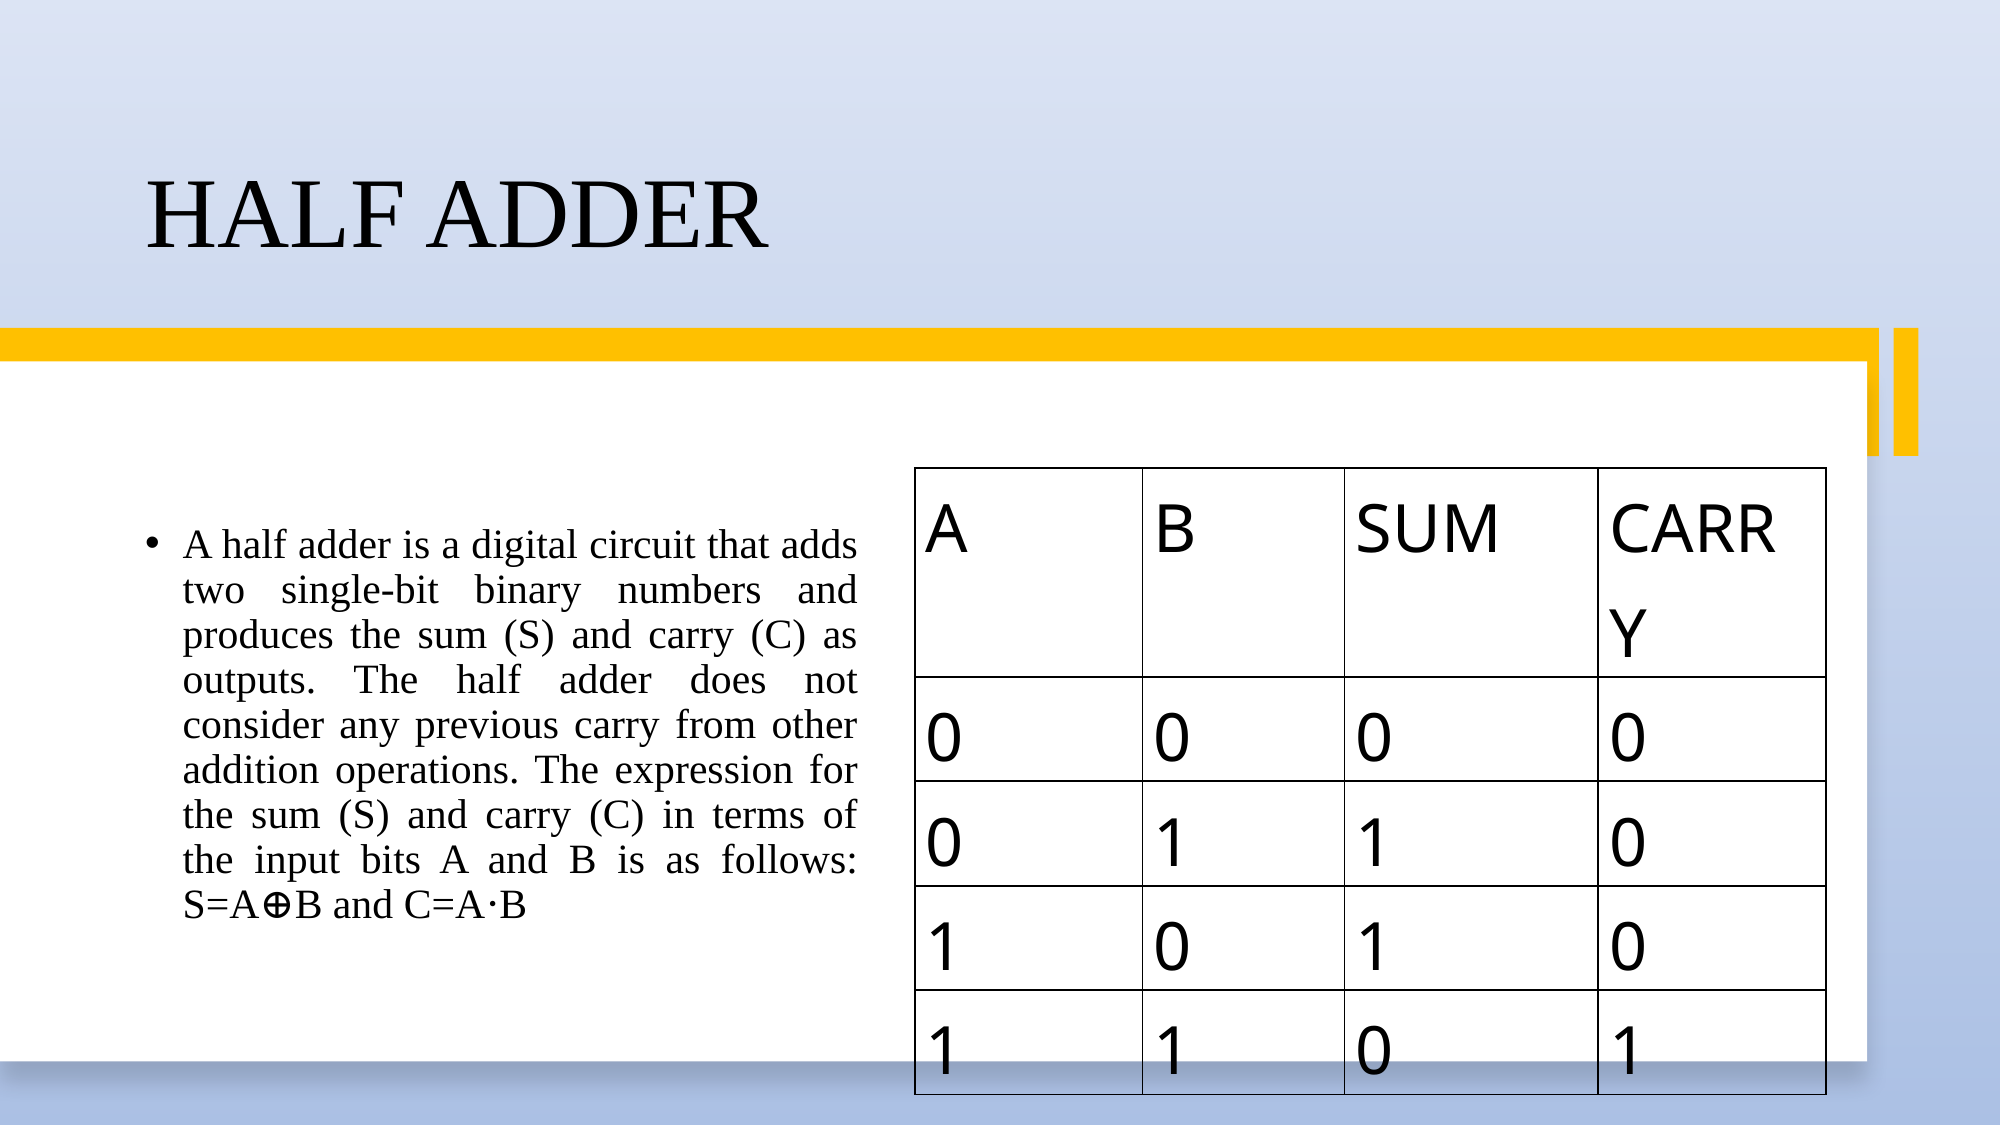

# HALF ADDER
A half adder is a digital circuit that adds two single-bit binary numbers and produces the sum (S) and carry (C) as outputs. The half adder does not consider any previous carry from other addition operations. The expression for the sum (S) and carry (C) in terms of the input bits A and B is as follows: S=A⊕B and C=A⋅B
| A | B | SUM | CARRY |
| --- | --- | --- | --- |
| 0 | 0 | 0 | 0 |
| 0 | 1 | 1 | 0 |
| 1 | 0 | 1 | 0 |
| 1 | 1 | 0 | 1 |